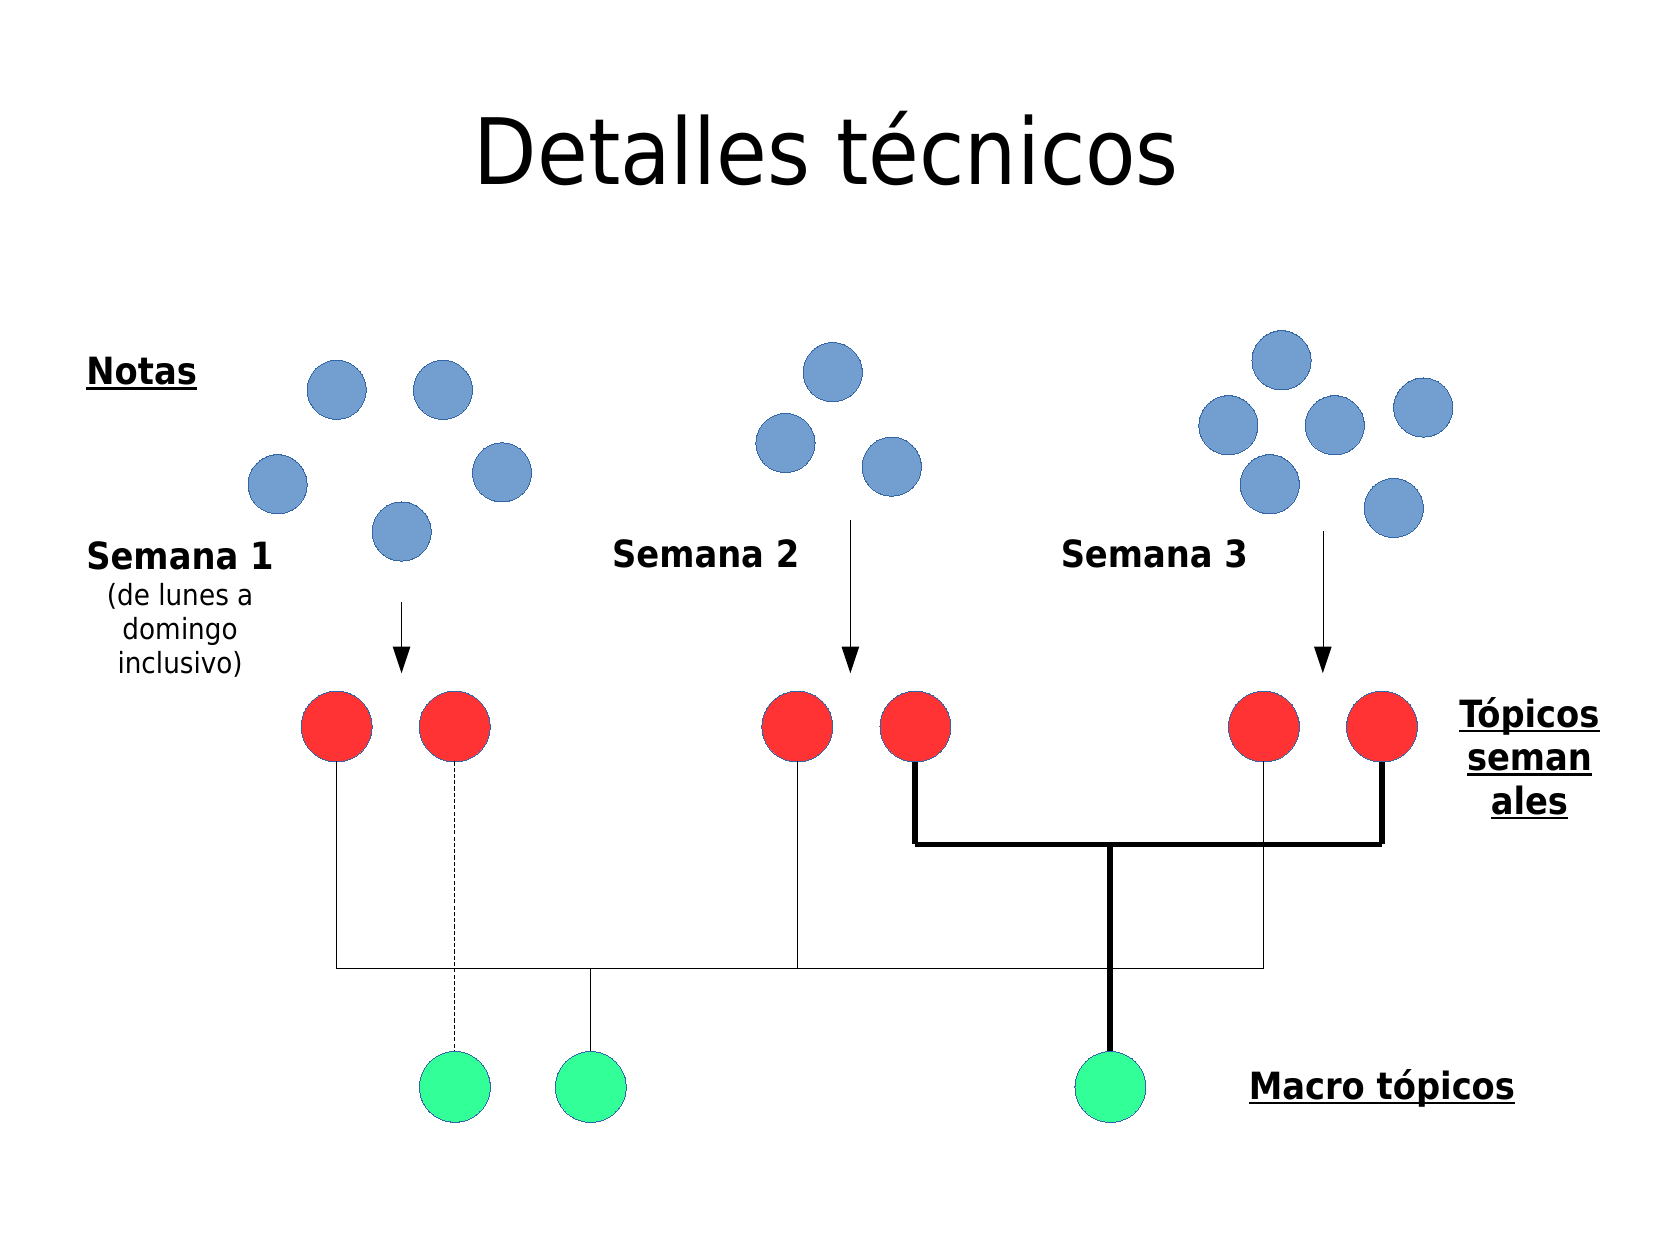

# Detalles técnicos
Notas
Semana 2
Semana 3
Semana 1
(de lunes a domingo inclusivo)
Tópicos
semanales
Macro tópicos